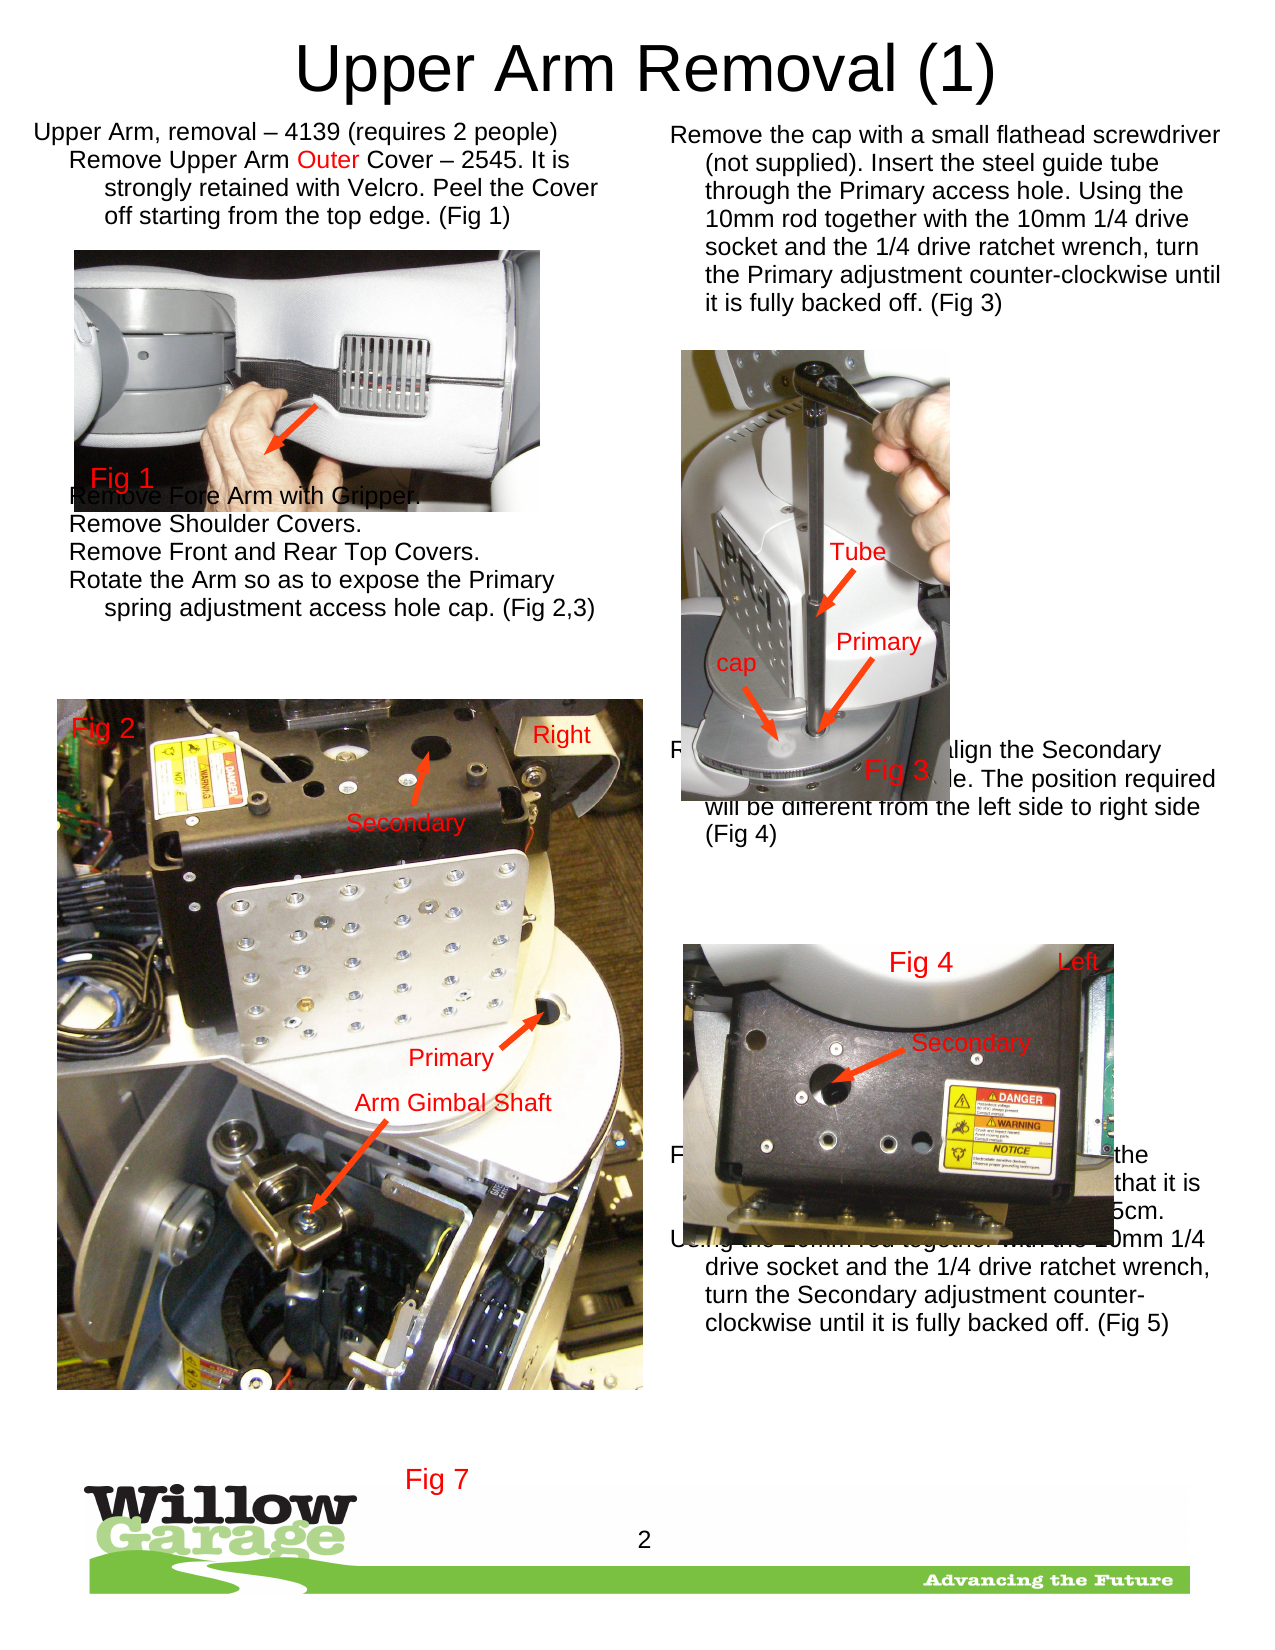

# Upper Arm Removal (1)
Upper Arm, removal – 4139 (requires 2 people)
Remove Upper Arm Outer Cover – 2545. It is strongly retained with Velcro. Peel the Cover off starting from the top edge. (Fig 1)
Remove Fore Arm with Gripper.
Remove Shoulder Covers.
Remove Front and Rear Top Covers.
Rotate the Arm so as to expose the Primary spring adjustment access hole cap. (Fig 2,3)
Remove the cap with a small flathead screwdriver (not supplied). Insert the steel guide tube through the Primary access hole. Using the 10mm rod together with the 10mm 1/4 drive socket and the 1/4 drive ratchet wrench, turn the Primary adjustment counter-clockwise until it is fully backed off. (Fig 3)
Rotate the Arm so as to align the Secondary adjustment access hole. The position required will be different from the left side to right side (Fig 4)
First install the steel guide tube through the Secondary access hole making sure that it is bottomed out and protrudes about 1.5cm.
Using the 10mm rod together with the 10mm 1/4 drive socket and the 1/4 drive ratchet wrench, turn the Secondary adjustment counter-clockwise until it is fully backed off. (Fig 5)
Fig 1
Tube
Primary
cap
Fig 2
Right
Fig 3
Secondary
Fig 4
Left
Secondary
Primary
Arm Gimbal Shaft
Fig 3
Fig 7
2